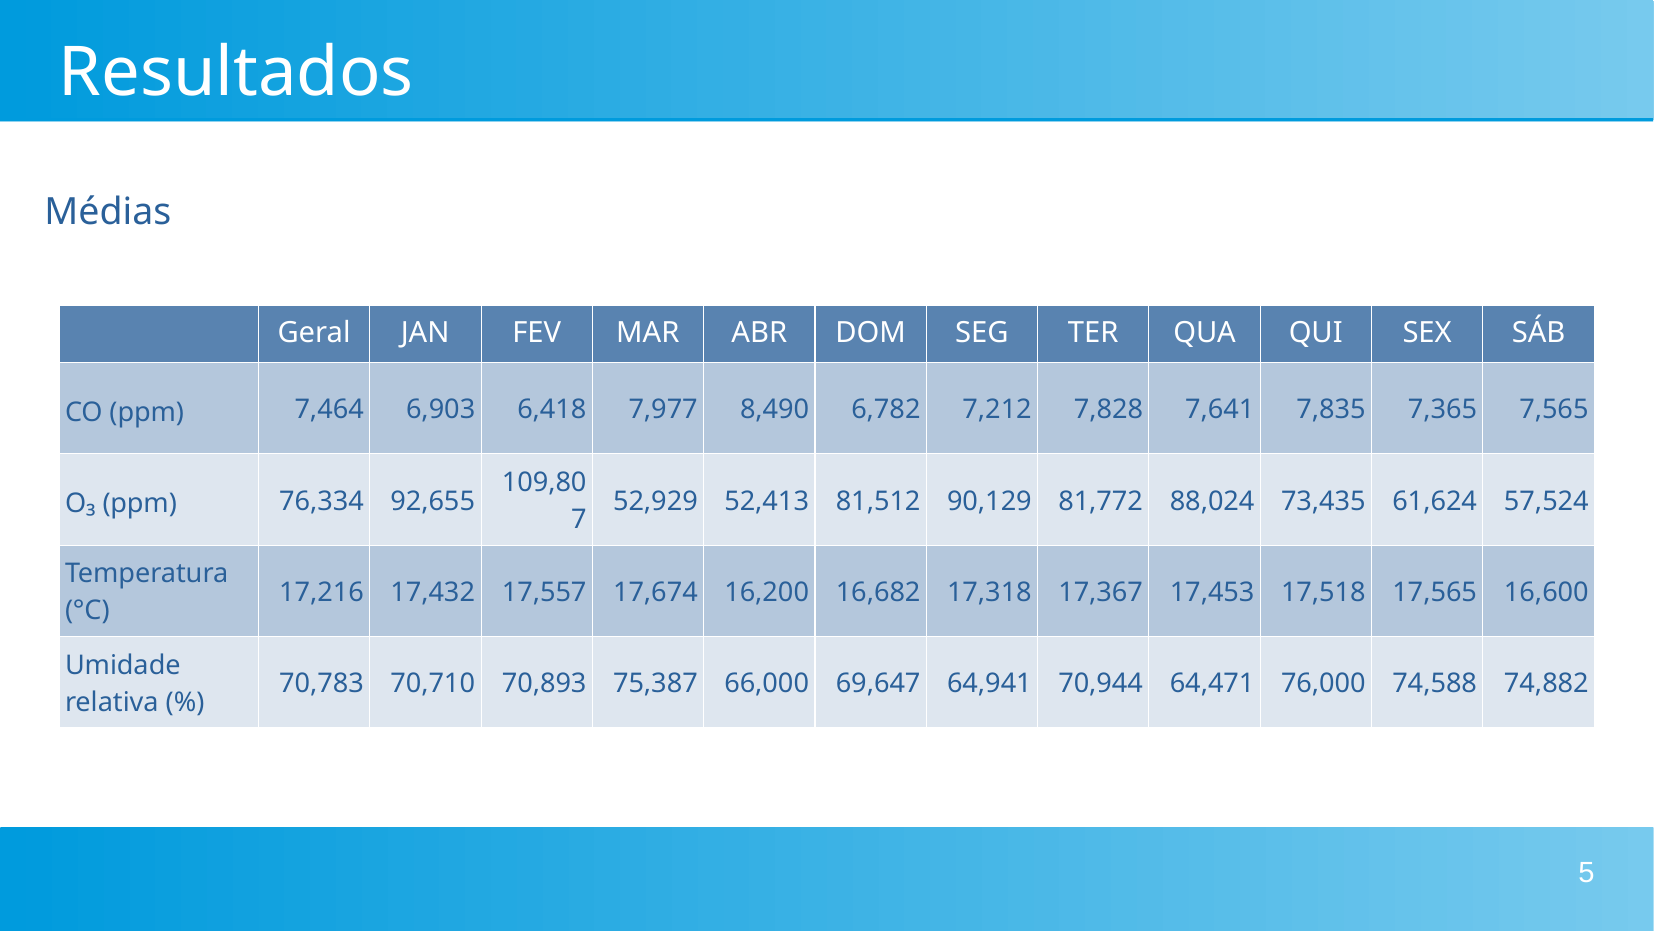

# Resultados
Médias
| | Geral | JAN | FEV | MAR | ABR | DOM | SEG | TER | QUA | QUI | SEX | SÁB |
| --- | --- | --- | --- | --- | --- | --- | --- | --- | --- | --- | --- | --- |
| CO (ppm) | 7,464 | 6,903 | 6,418 | 7,977 | 8,490 | 6,782 | 7,212 | 7,828 | 7,641 | 7,835 | 7,365 | 7,565 |
| O₃ (ppm) | 76,334 | 92,655 | 109,807 | 52,929 | 52,413 | 81,512 | 90,129 | 81,772 | 88,024 | 73,435 | 61,624 | 57,524 |
| Temperatura (°C) | 17,216 | 17,432 | 17,557 | 17,674 | 16,200 | 16,682 | 17,318 | 17,367 | 17,453 | 17,518 | 17,565 | 16,600 |
| Umidade relativa (%) | 70,783 | 70,710 | 70,893 | 75,387 | 66,000 | 69,647 | 64,941 | 70,944 | 64,471 | 76,000 | 74,588 | 74,882 |
5